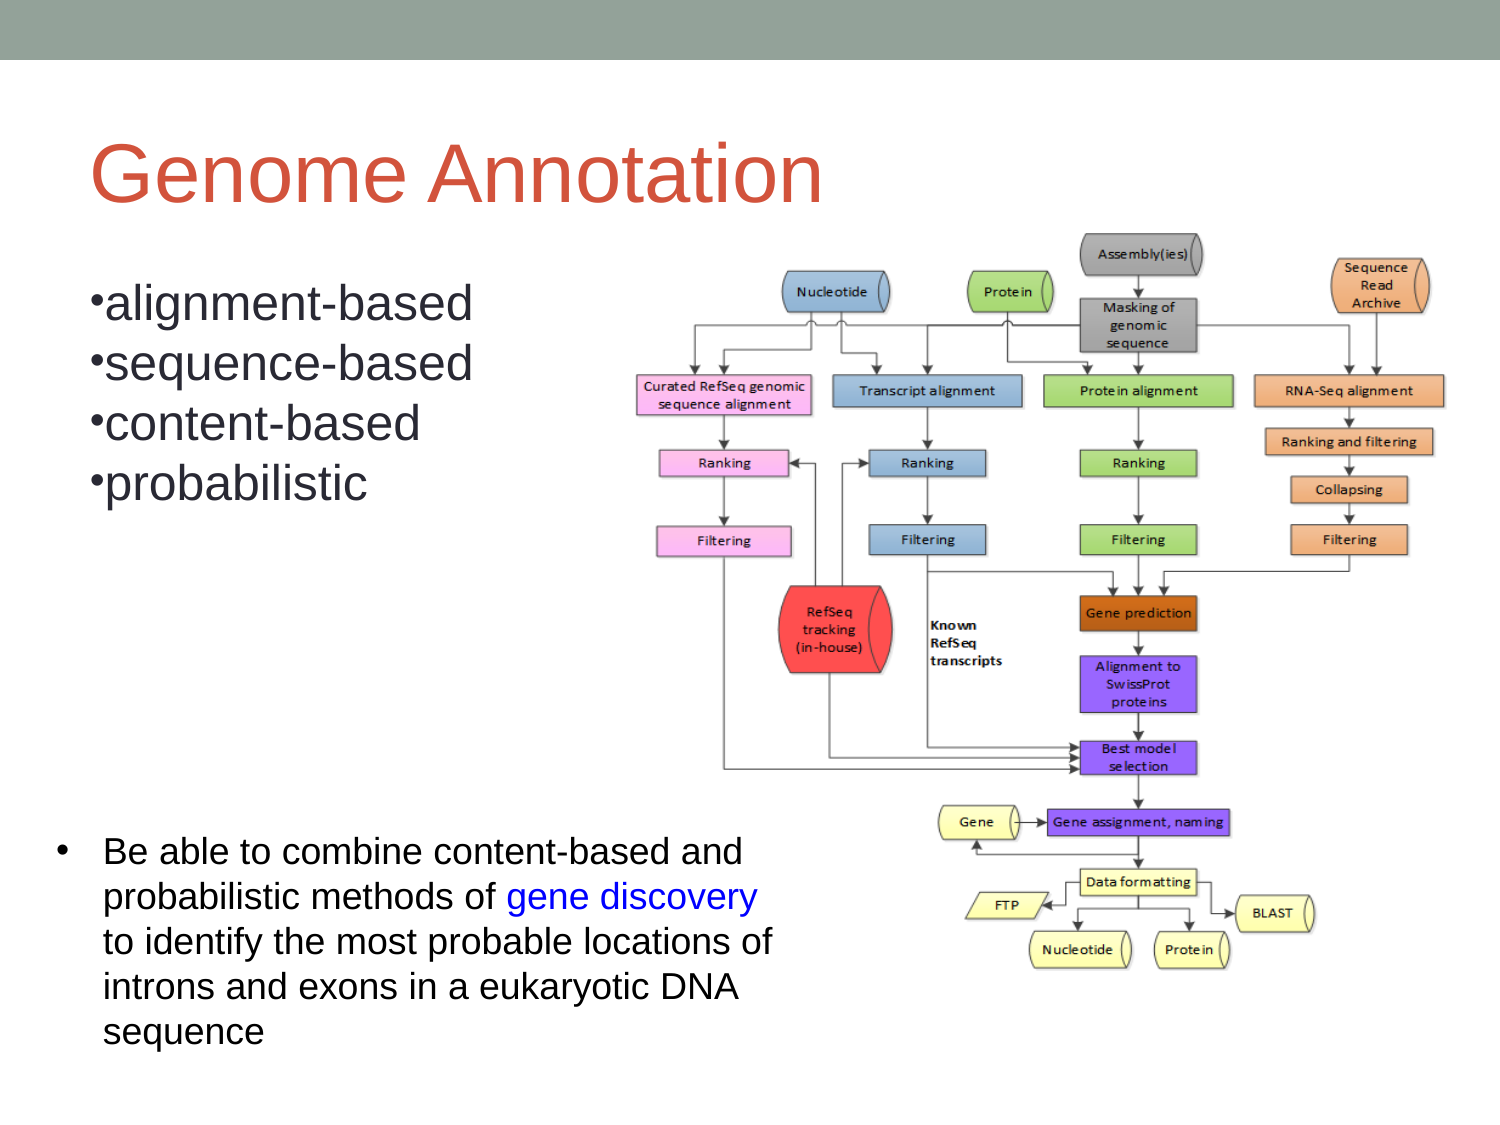

Genome Annotation
alignment-based
sequence-based
content-based
probabilistic
Be able to combine content-based and probabilistic methods of gene discovery to identify the most probable locations of introns and exons in a eukaryotic DNA sequence